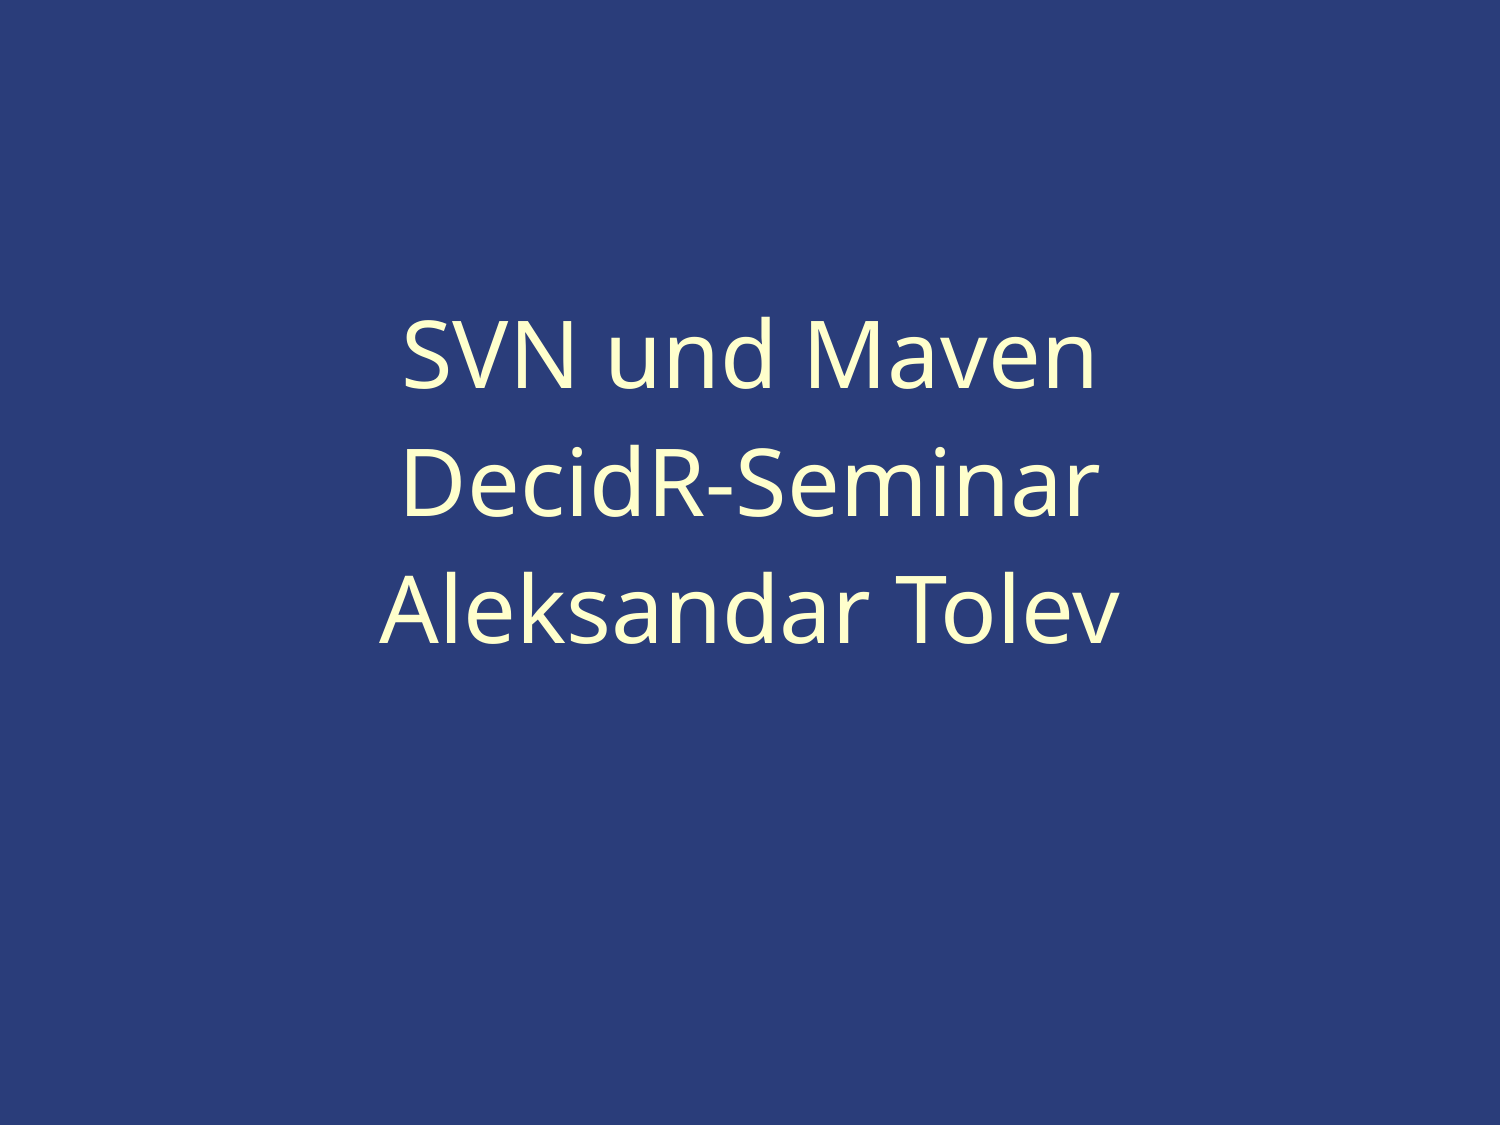

# SVN und Maven DecidR-Seminar Aleksandar Tolev